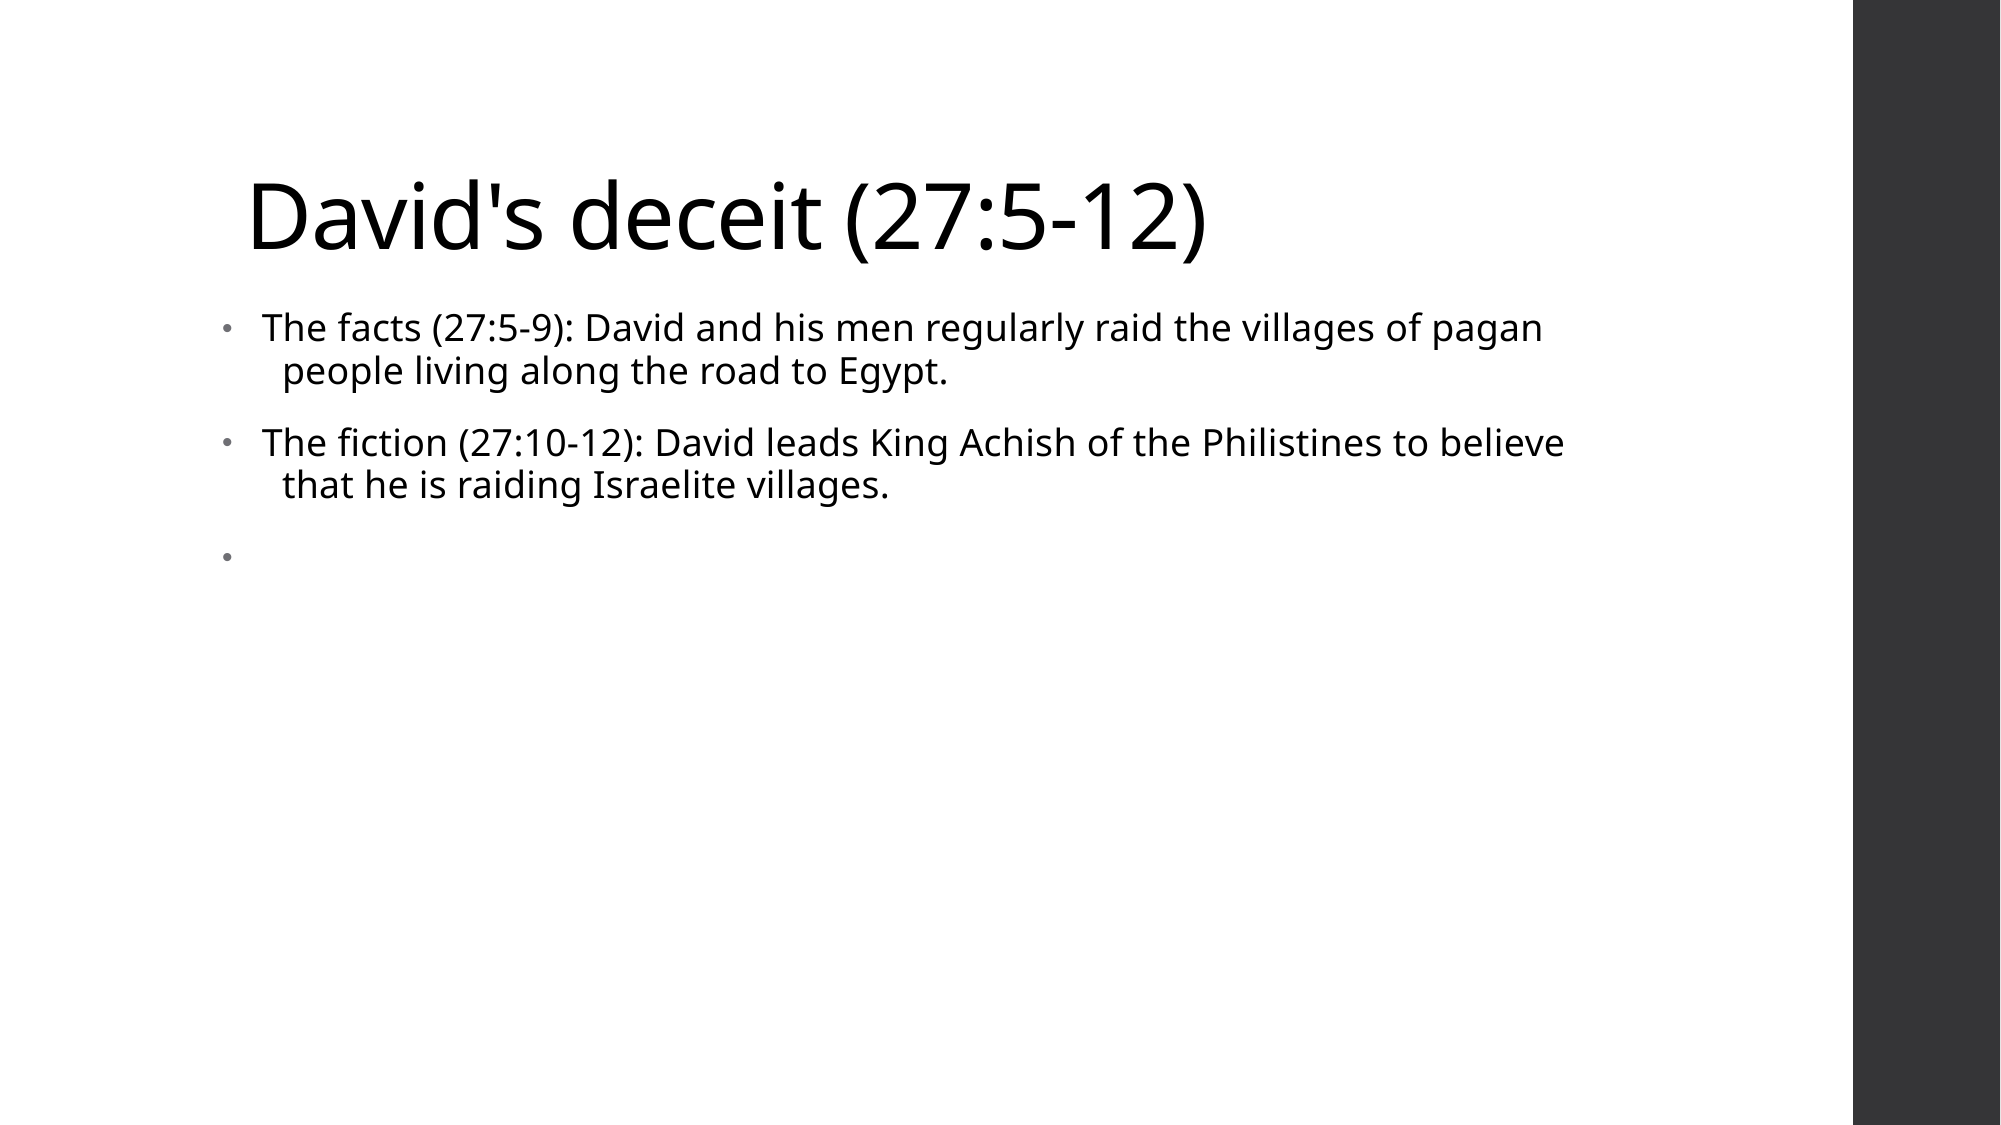

# David's deceit (27:5-12)
 The facts (27:5-9): David and his men regularly raid the villages of pagan people living along the road to Egypt.
 The fiction (27:10-12): David leads King Achish of the Philistines to believe that he is raiding Israelite villages.